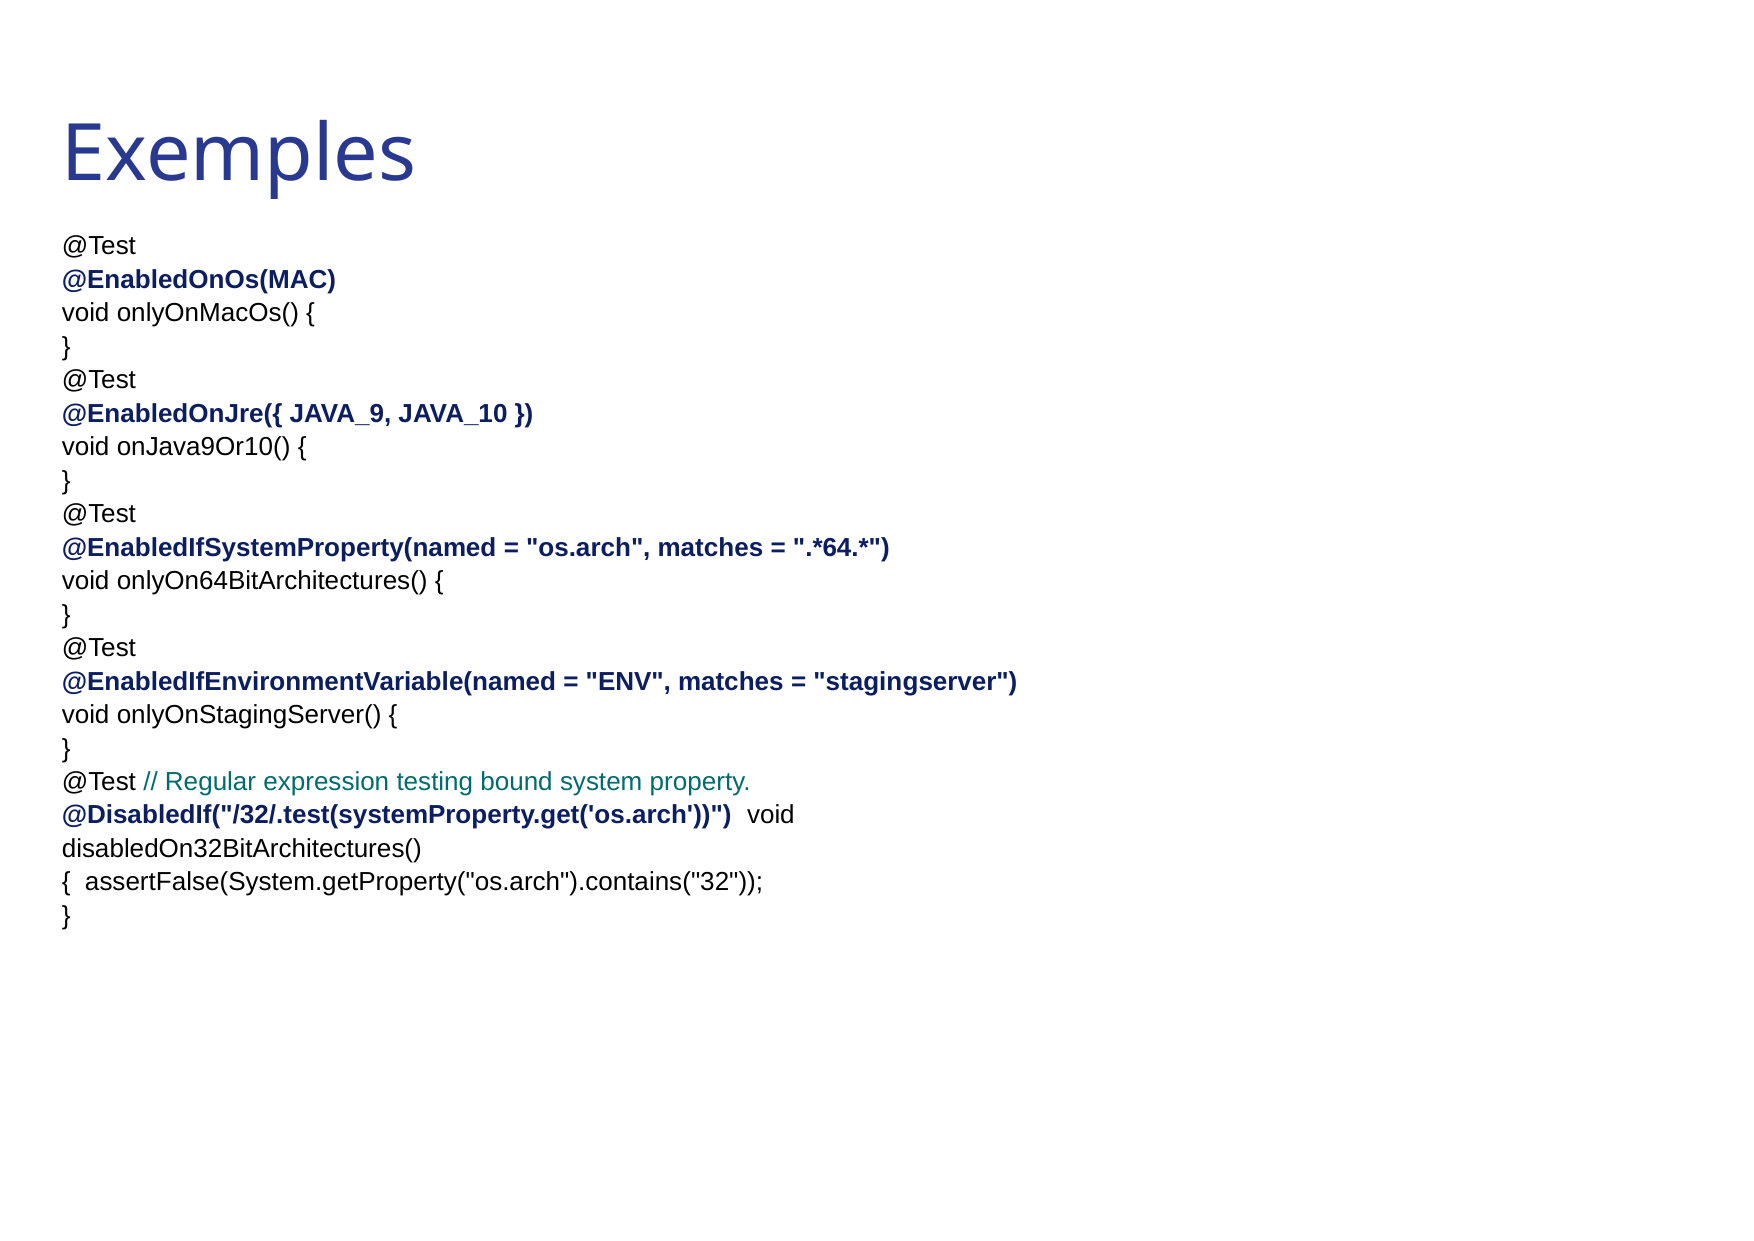

# Exemples
@Test @EnabledOnOs(MAC) void onlyOnMacOs() {
}
@Test
@EnabledOnJre({ JAVA_9, JAVA_10 })
void onJava9Or10() {
}
@Test
@EnabledIfSystemProperty(named = "os.arch", matches = ".*64.*")
void onlyOn64BitArchitectures() {
}
@Test
@EnabledIfEnvironmentVariable(named = "ENV", matches = "stagingserver")
void onlyOnStagingServer() {
}
@Test // Regular expression testing bound system property.
@DisabledIf("/32/.test(systemProperty.get('os.arch'))") void disabledOn32BitArchitectures() { assertFalse(System.getProperty("os.arch").contains("32"));
}